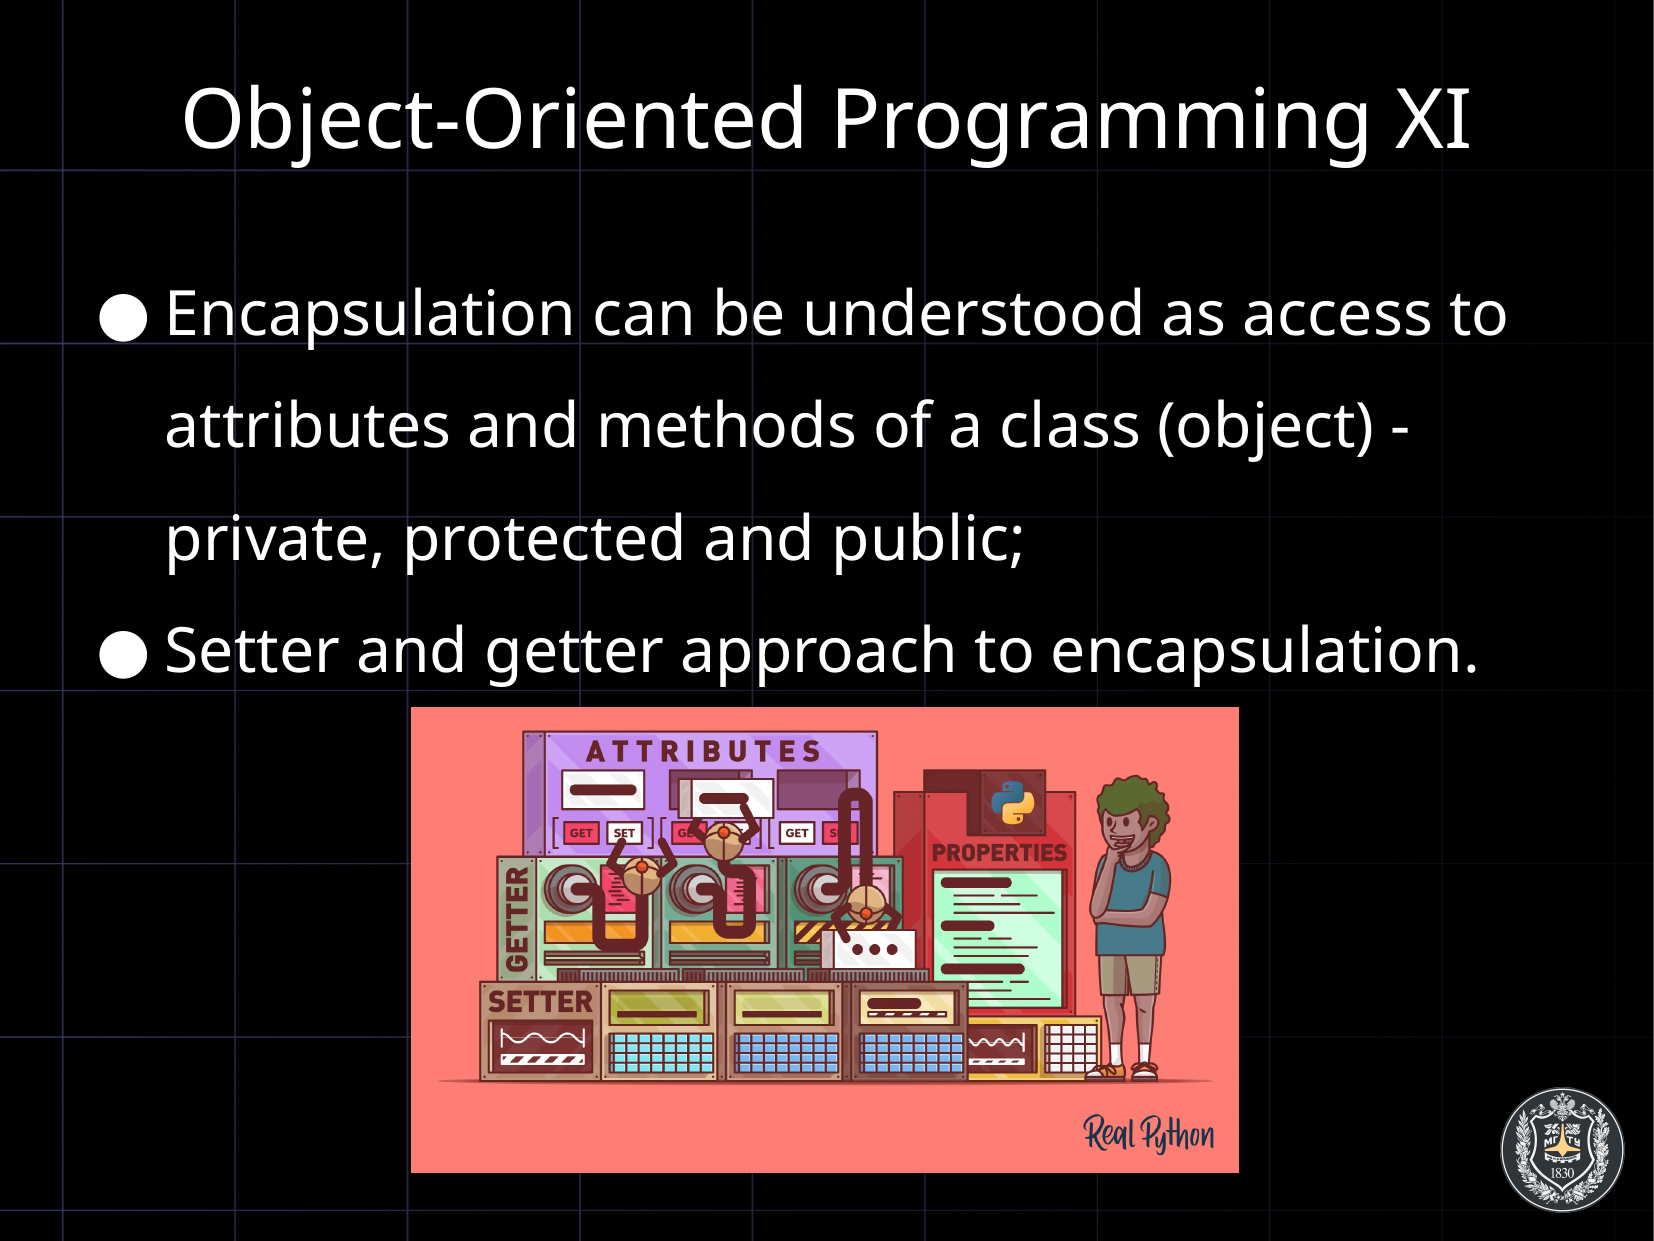

Object-Oriented Programming XI
Encapsulation can be understood as access to attributes and methods of a class (object) - private, protected and public;
Setter and getter approach to encapsulation.